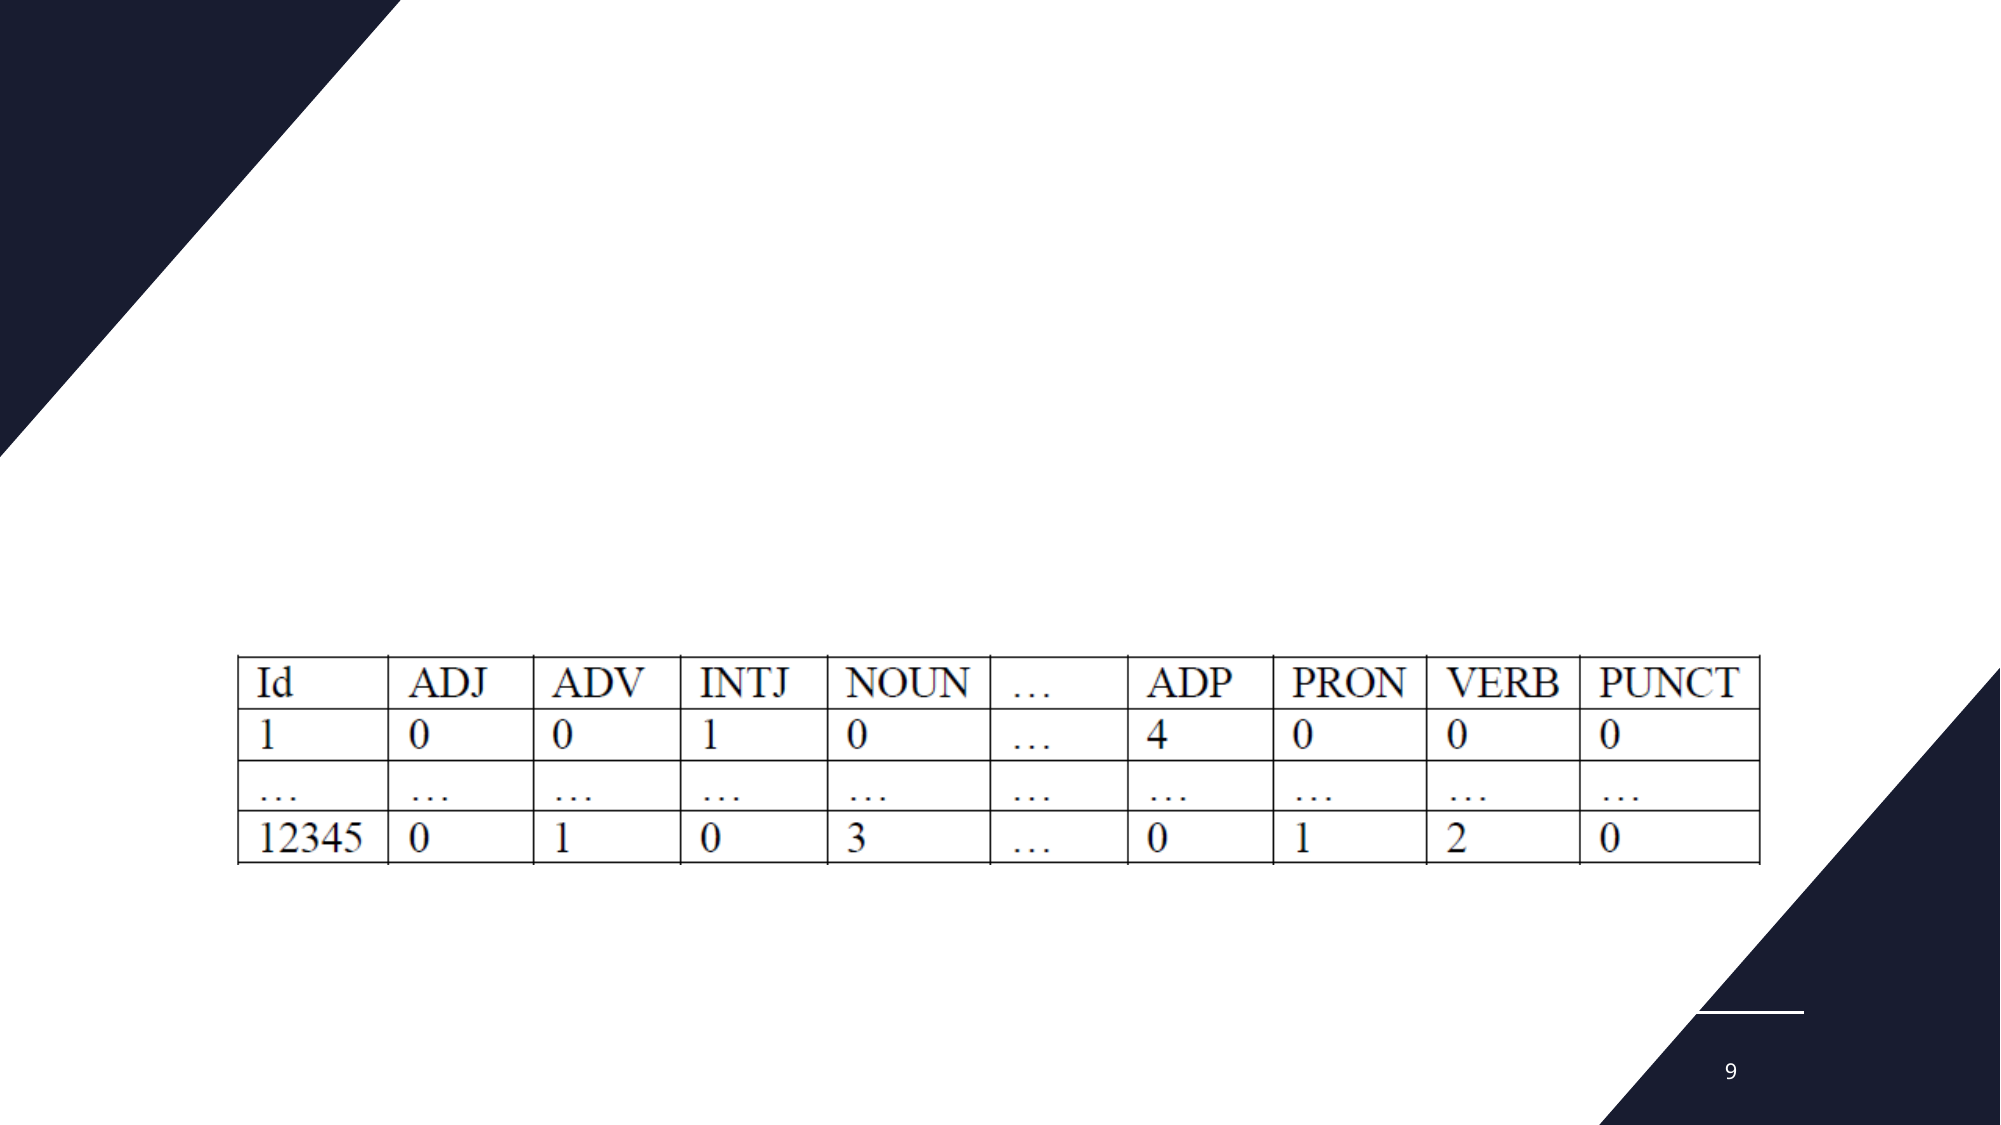

BOP
Rappresentazione tramite Vettore BOP
Quante volte la Part Of Speech viene ritrovata nel dizionario
Dizionario più piccolo
Anno Accademico 2021-2022